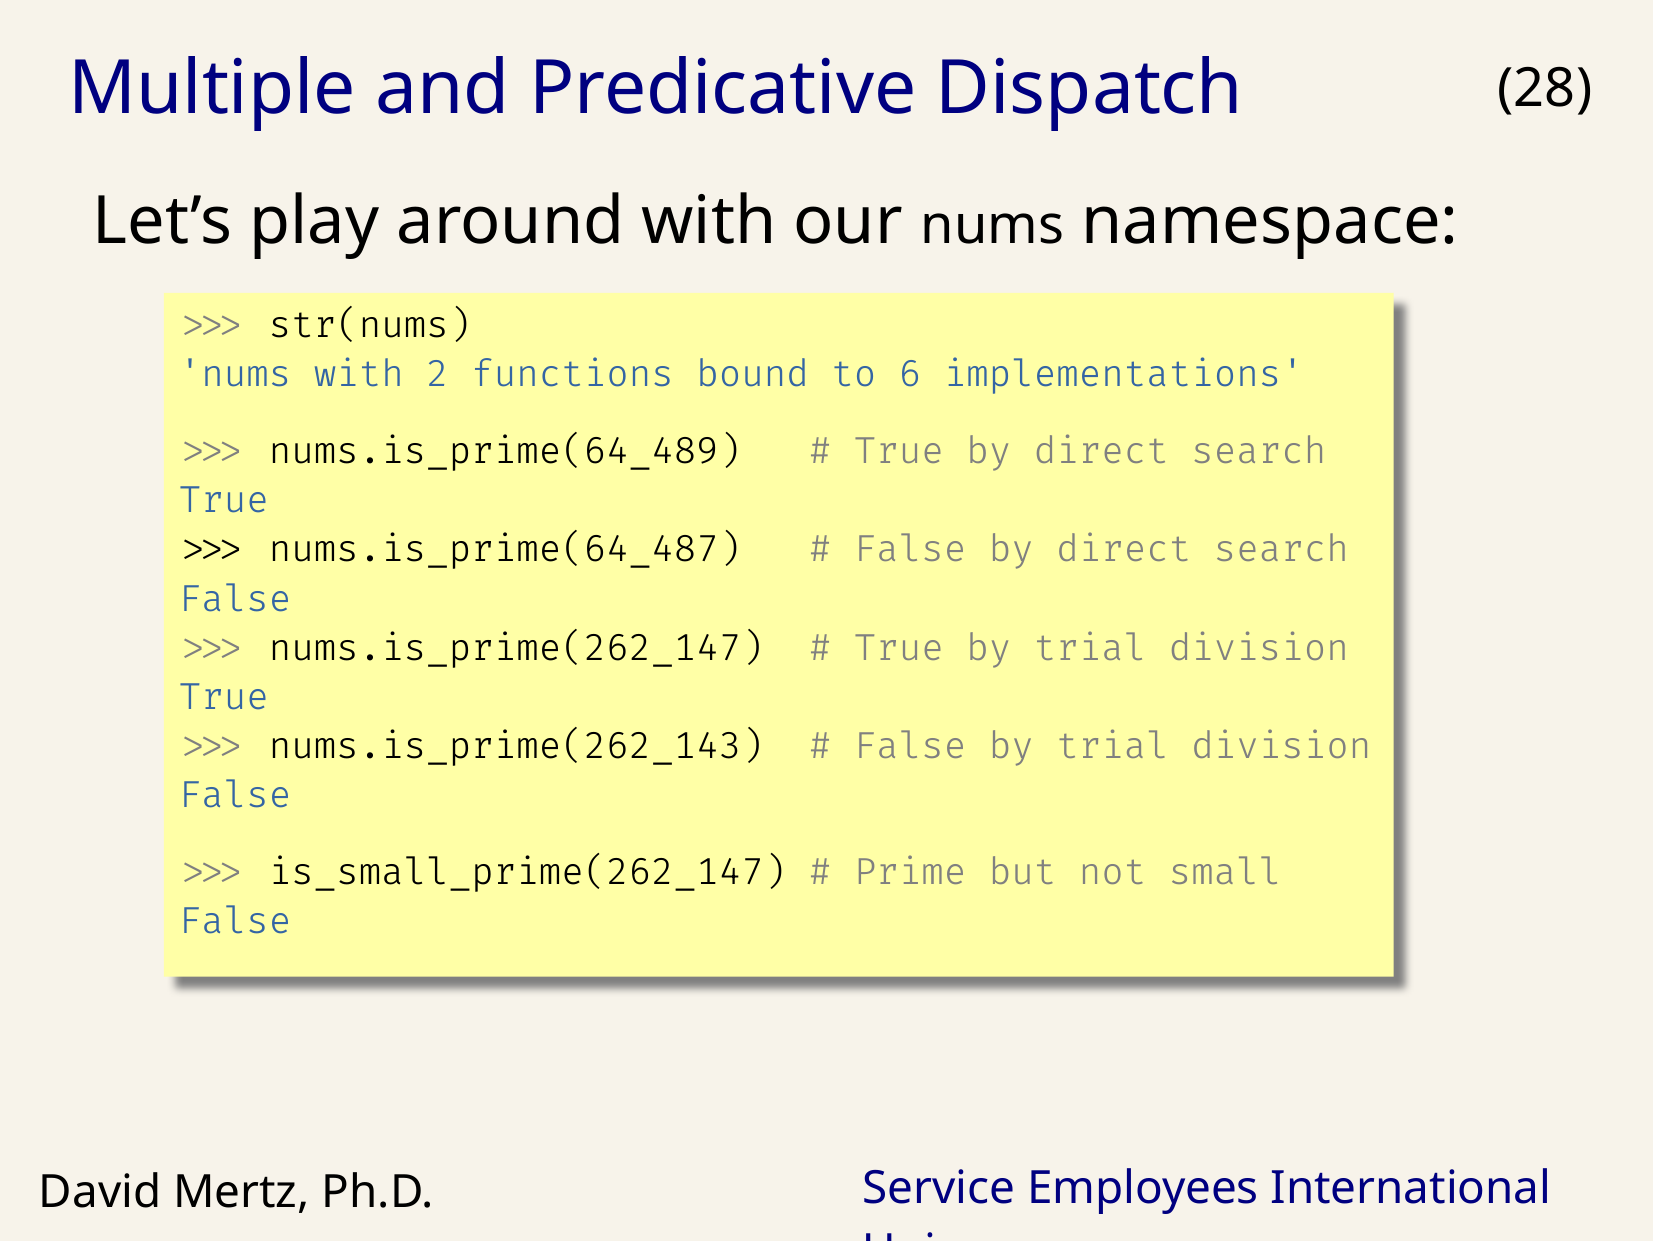

Let’s play around with our nums namespace:
>>> str(nums)
'nums with 2 functions bound to 6 implementations'
>>> nums.is_prime(64_489) # True by direct search
True
>>> nums.is_prime(64_487) # False by direct search
False
>>> nums.is_prime(262_147) # True by trial division
True
>>> nums.is_prime(262_143) # False by trial division
False
>>> is_small_prime(262_147) # Prime but not small
False